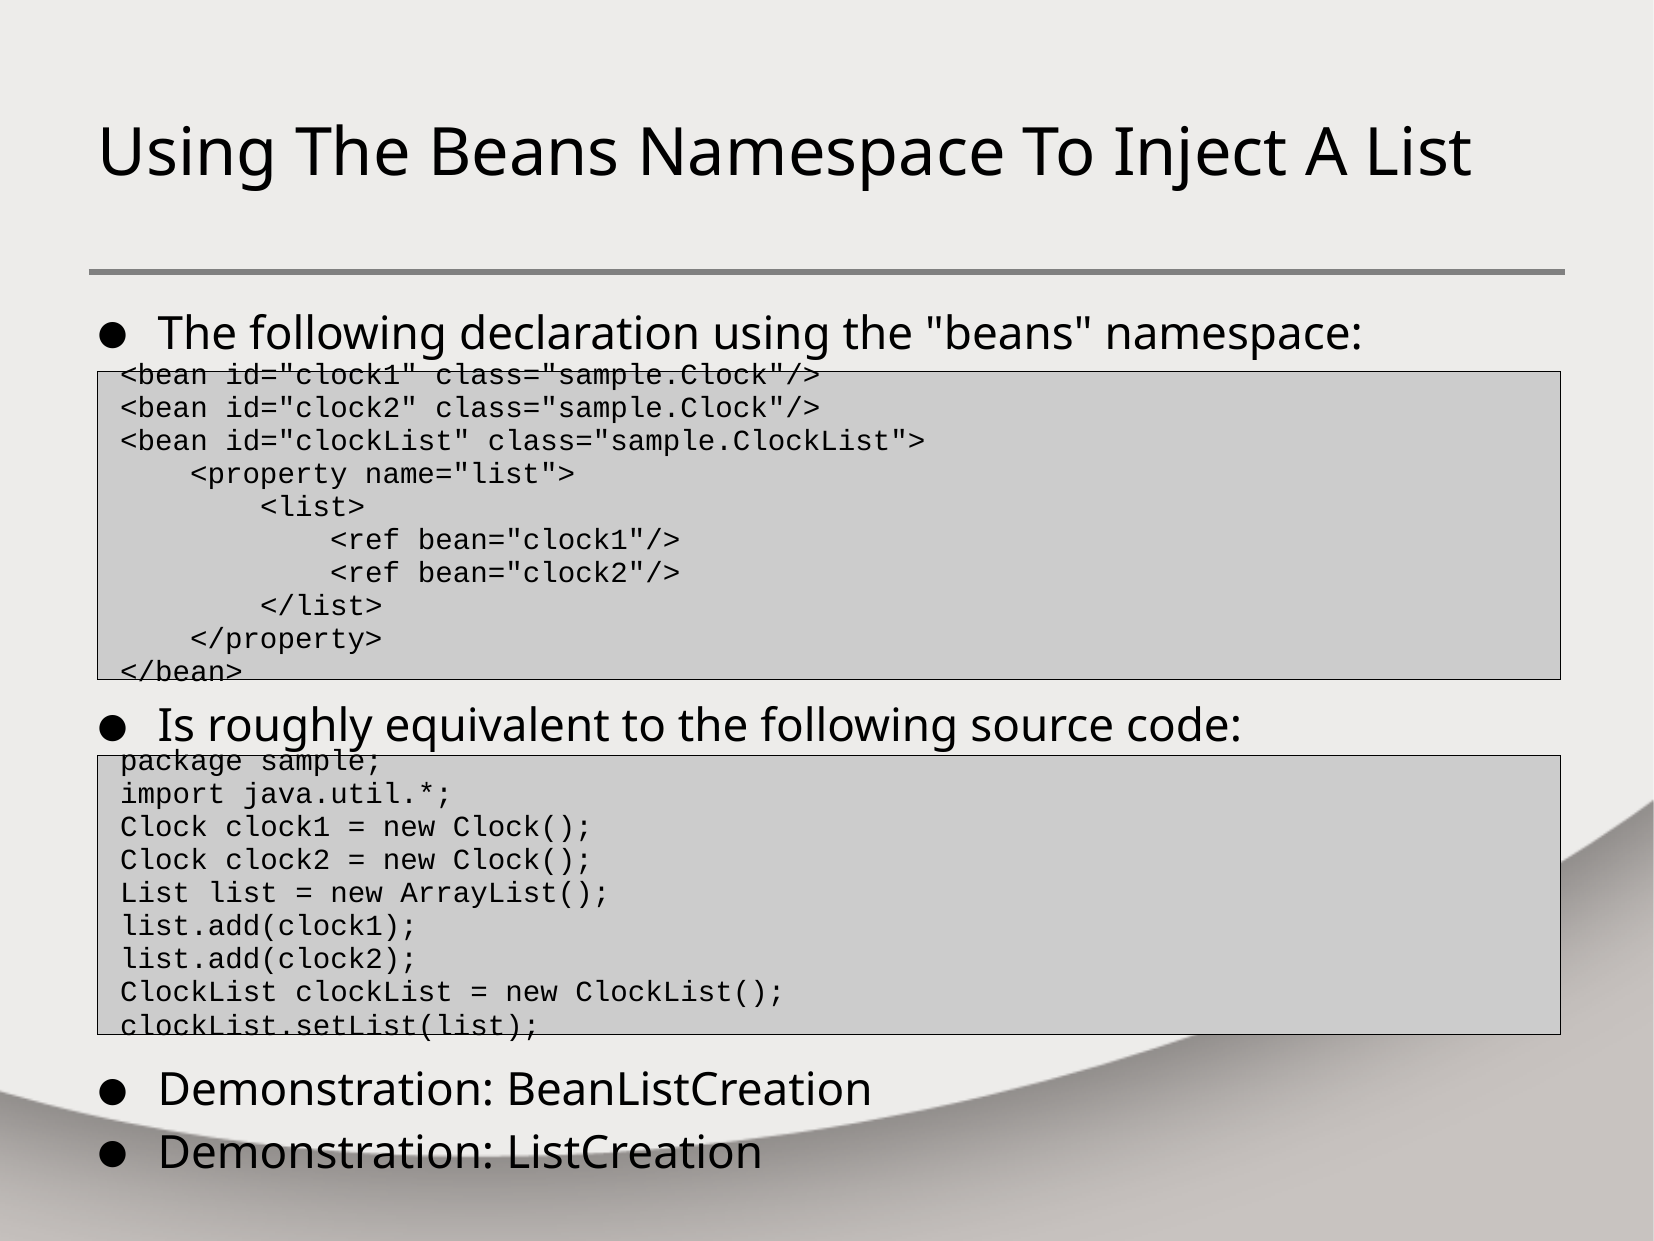

# Using The Beans Namespace To Inject A List
The following declaration using the "beans" namespace:
Is roughly equivalent to the following source code:
Demonstration: BeanListCreation
Demonstration: ListCreation
<bean id="clock1" class="sample.Clock"/>
<bean id="clock2" class="sample.Clock"/>
<bean id="clockList" class="sample.ClockList">
 <property name="list">
 <list>
 <ref bean="clock1"/>
 <ref bean="clock2"/>
 </list>
 </property>
</bean>
package sample;
import java.util.*;
Clock clock1 = new Clock();
Clock clock2 = new Clock();
List list = new ArrayList();
list.add(clock1);
list.add(clock2);
ClockList clockList = new ClockList();
clockList.setList(list);